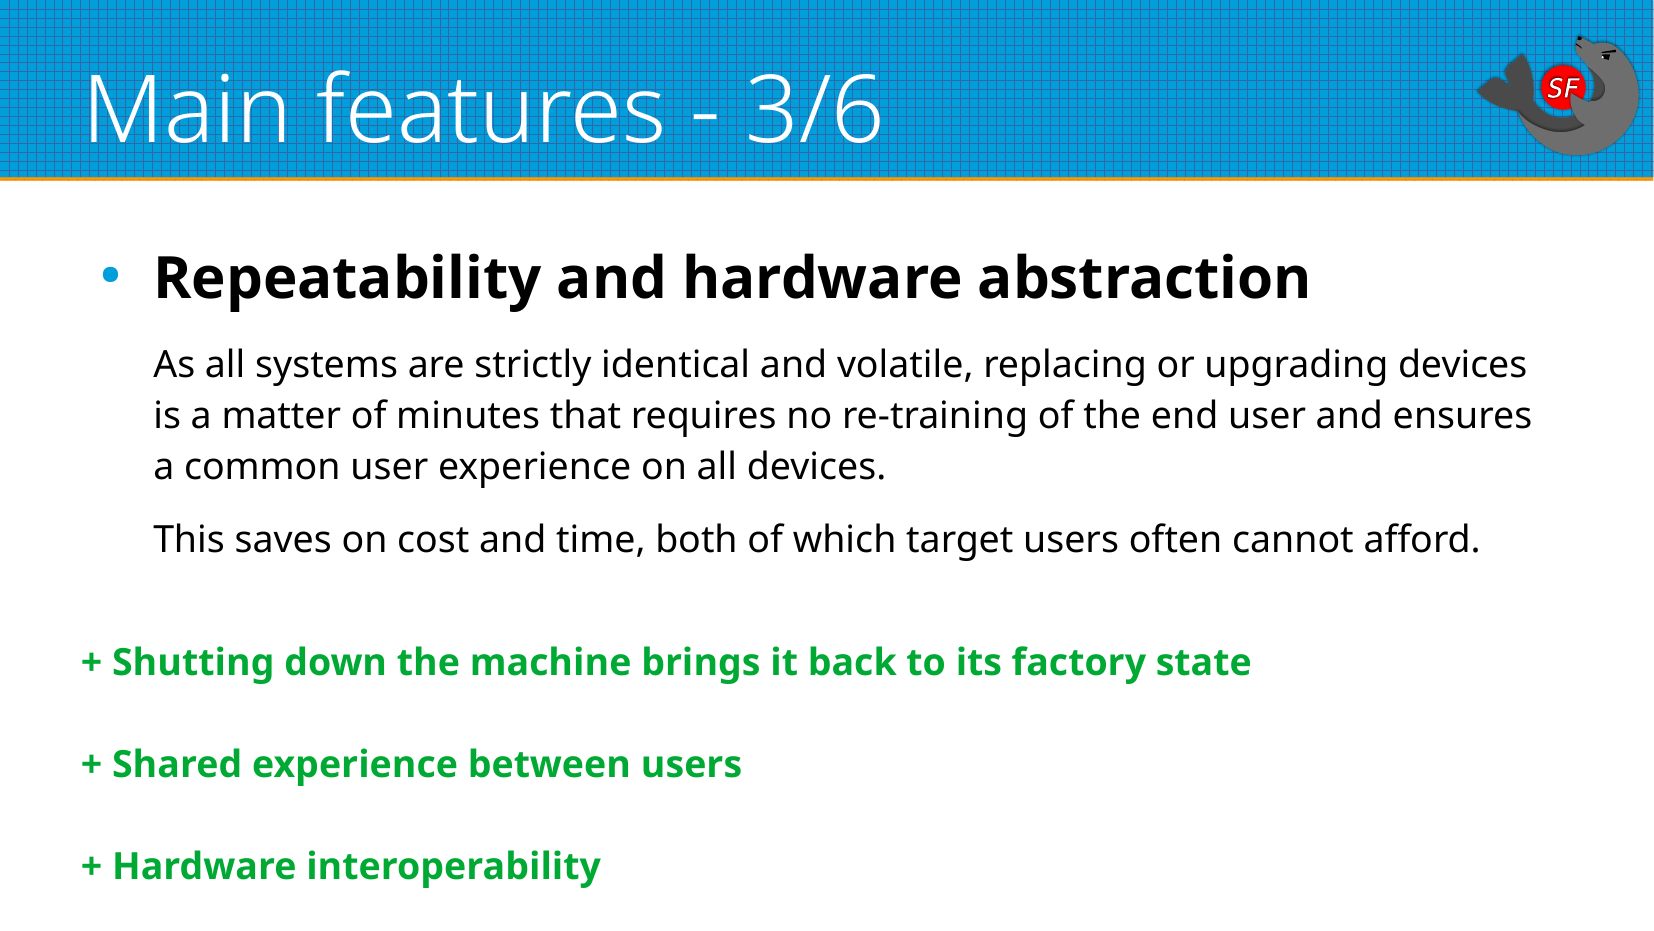

# Main features - 3/6
Repeatability and hardware abstraction
As all systems are strictly identical and volatile, replacing or upgrading devices is a matter of minutes that requires no re-training of the end user and ensures a common user experience on all devices.
This saves on cost and time, both of which target users often cannot afford.
+ Shutting down the machine brings it back to its factory state
+ Shared experience between users
+ Hardware interoperability